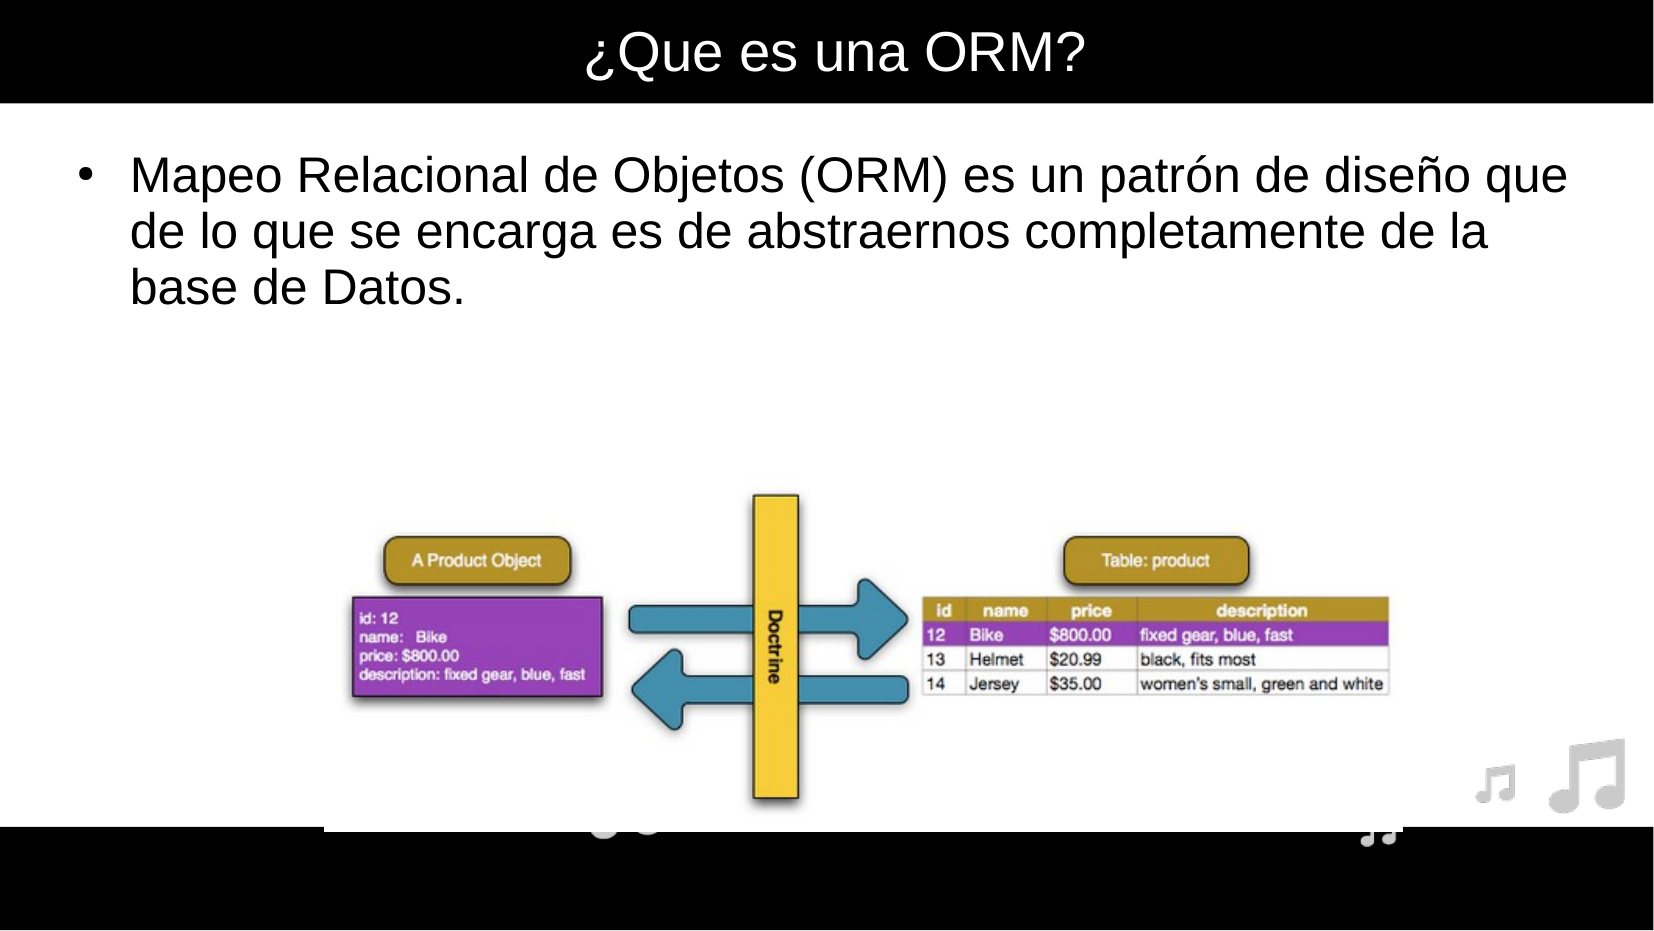

# ¿Que es una ORM?
Mapeo Relacional de Objetos (ORM) es un patrón de diseño que de lo que se encarga es de abstraernos completamente de la base de Datos.